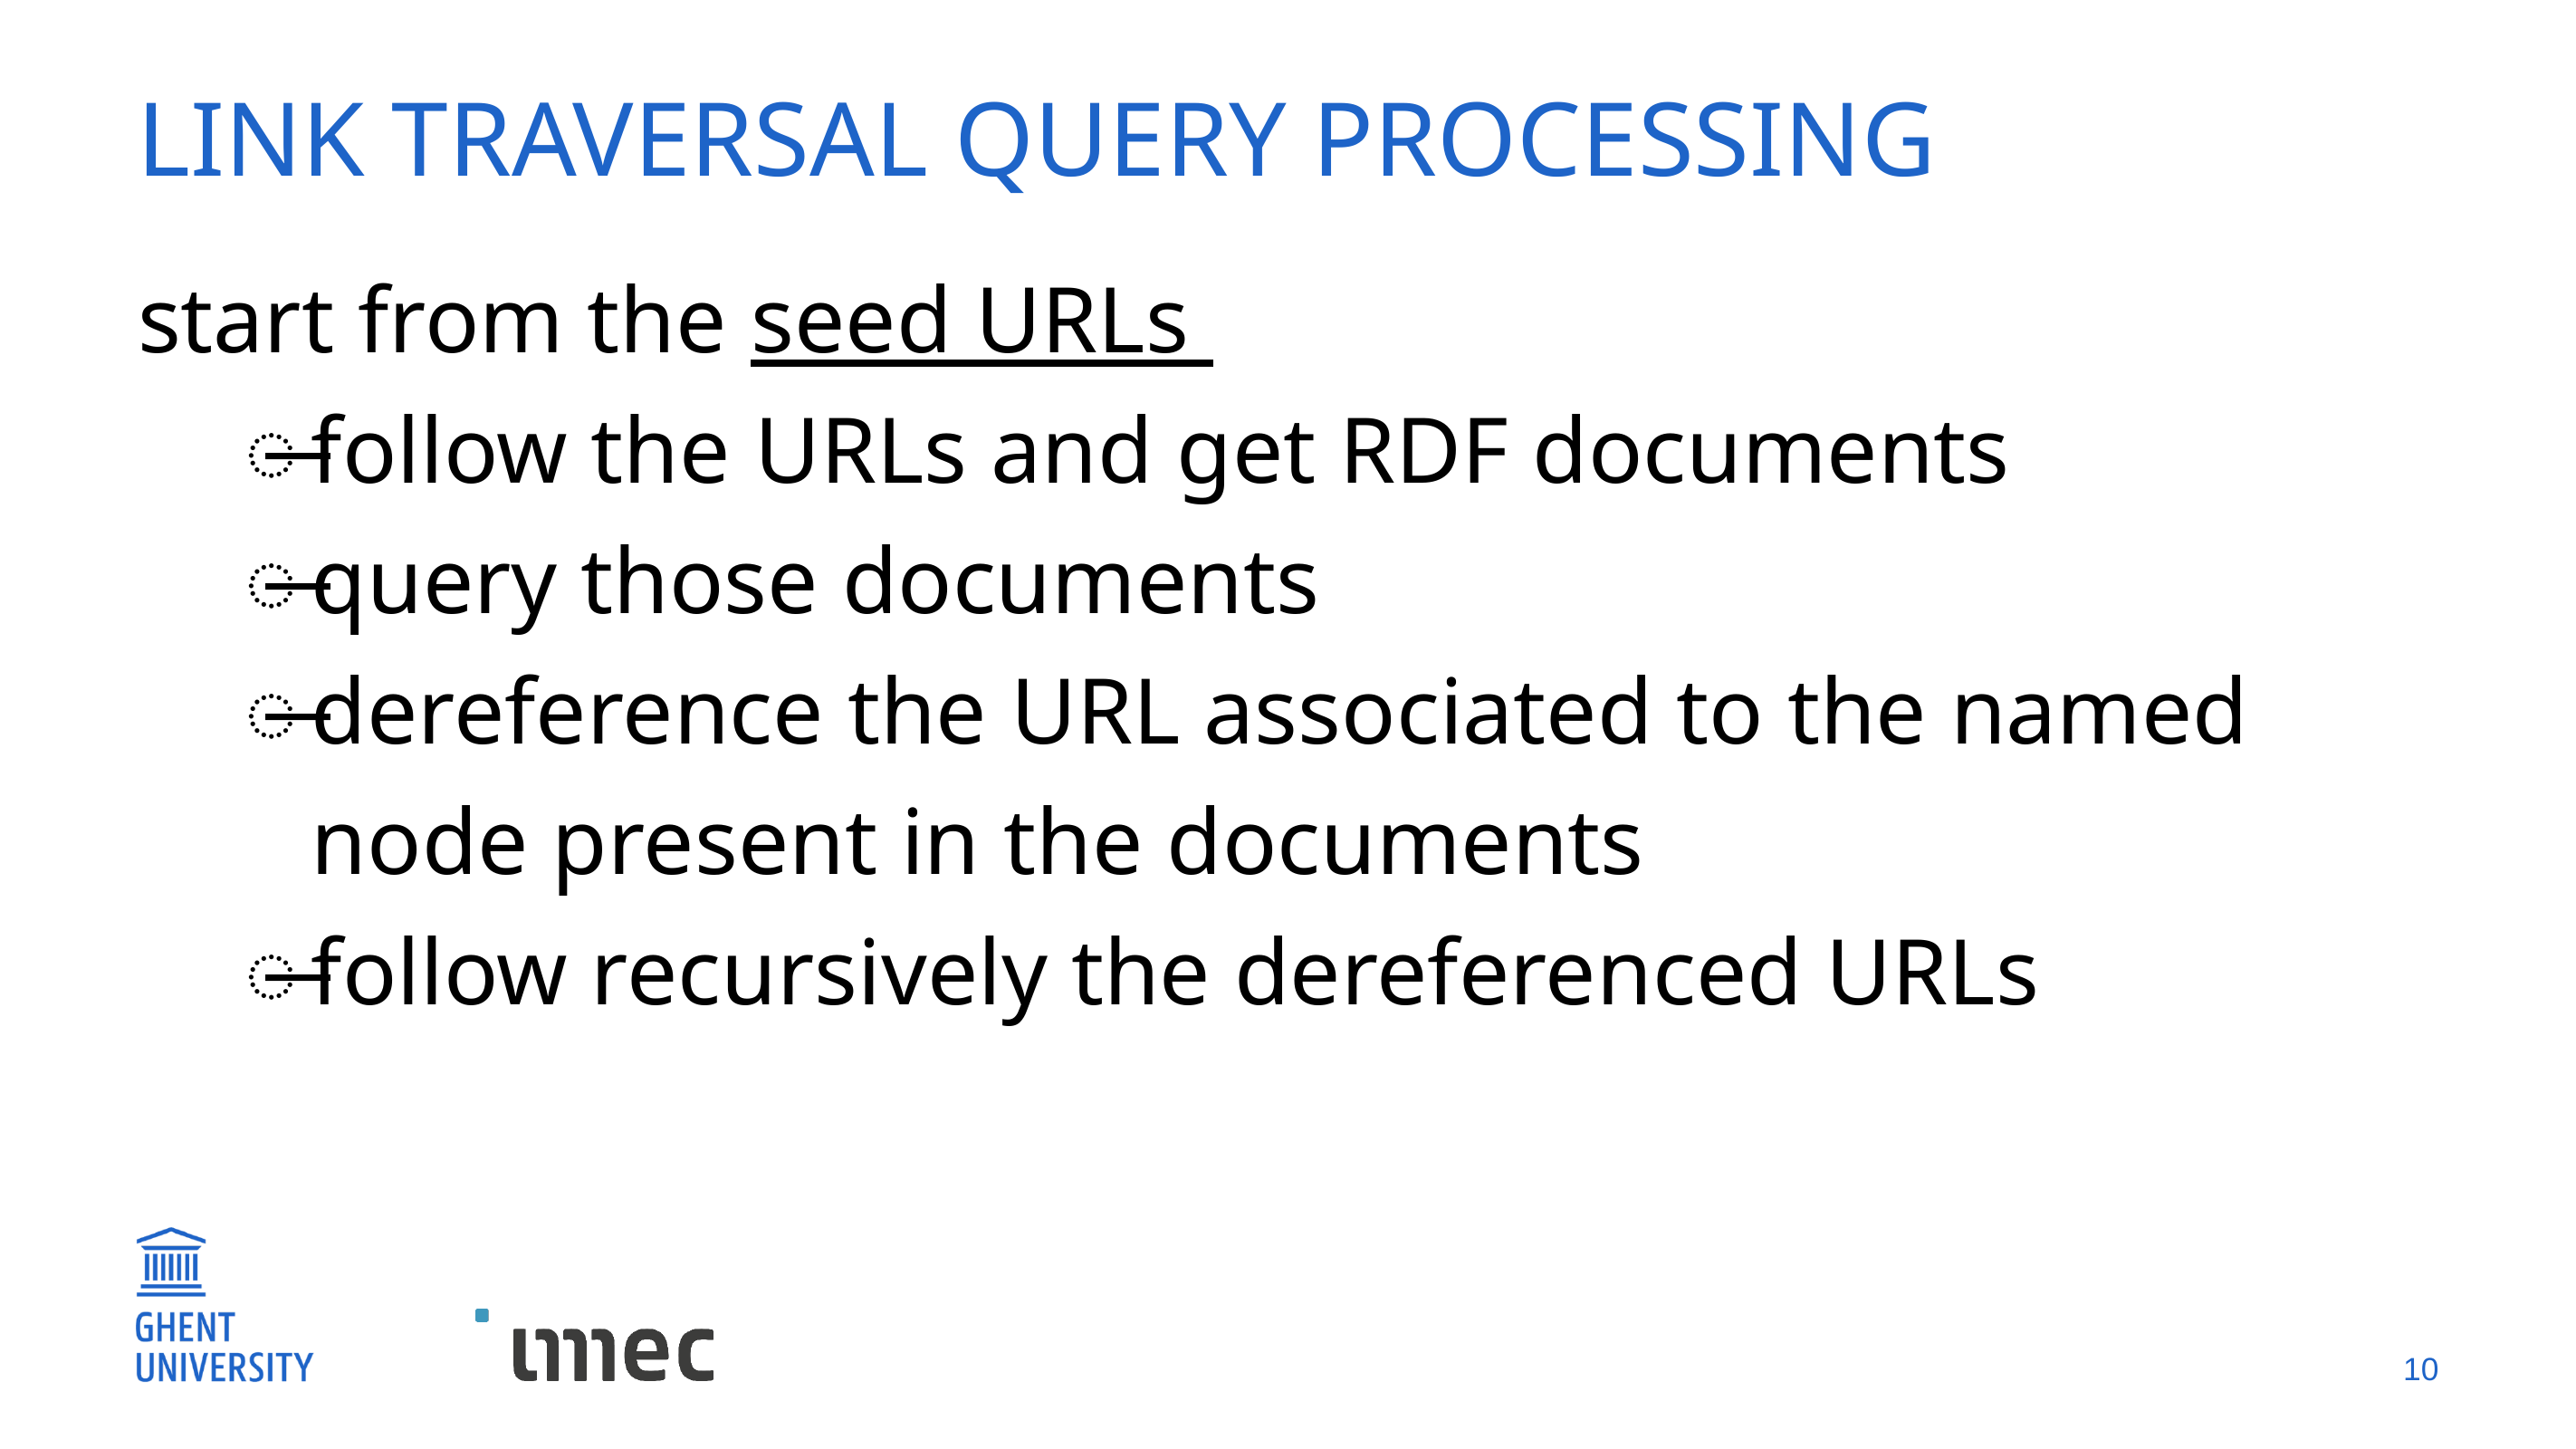

# LINK TRAVERSAL QUERY PROCESSING
start from the seed URLs
follow the URLs and get RDF documents
query those documents
dereference the URL associated to the named node present in the documents
follow recursively the dereferenced URLs